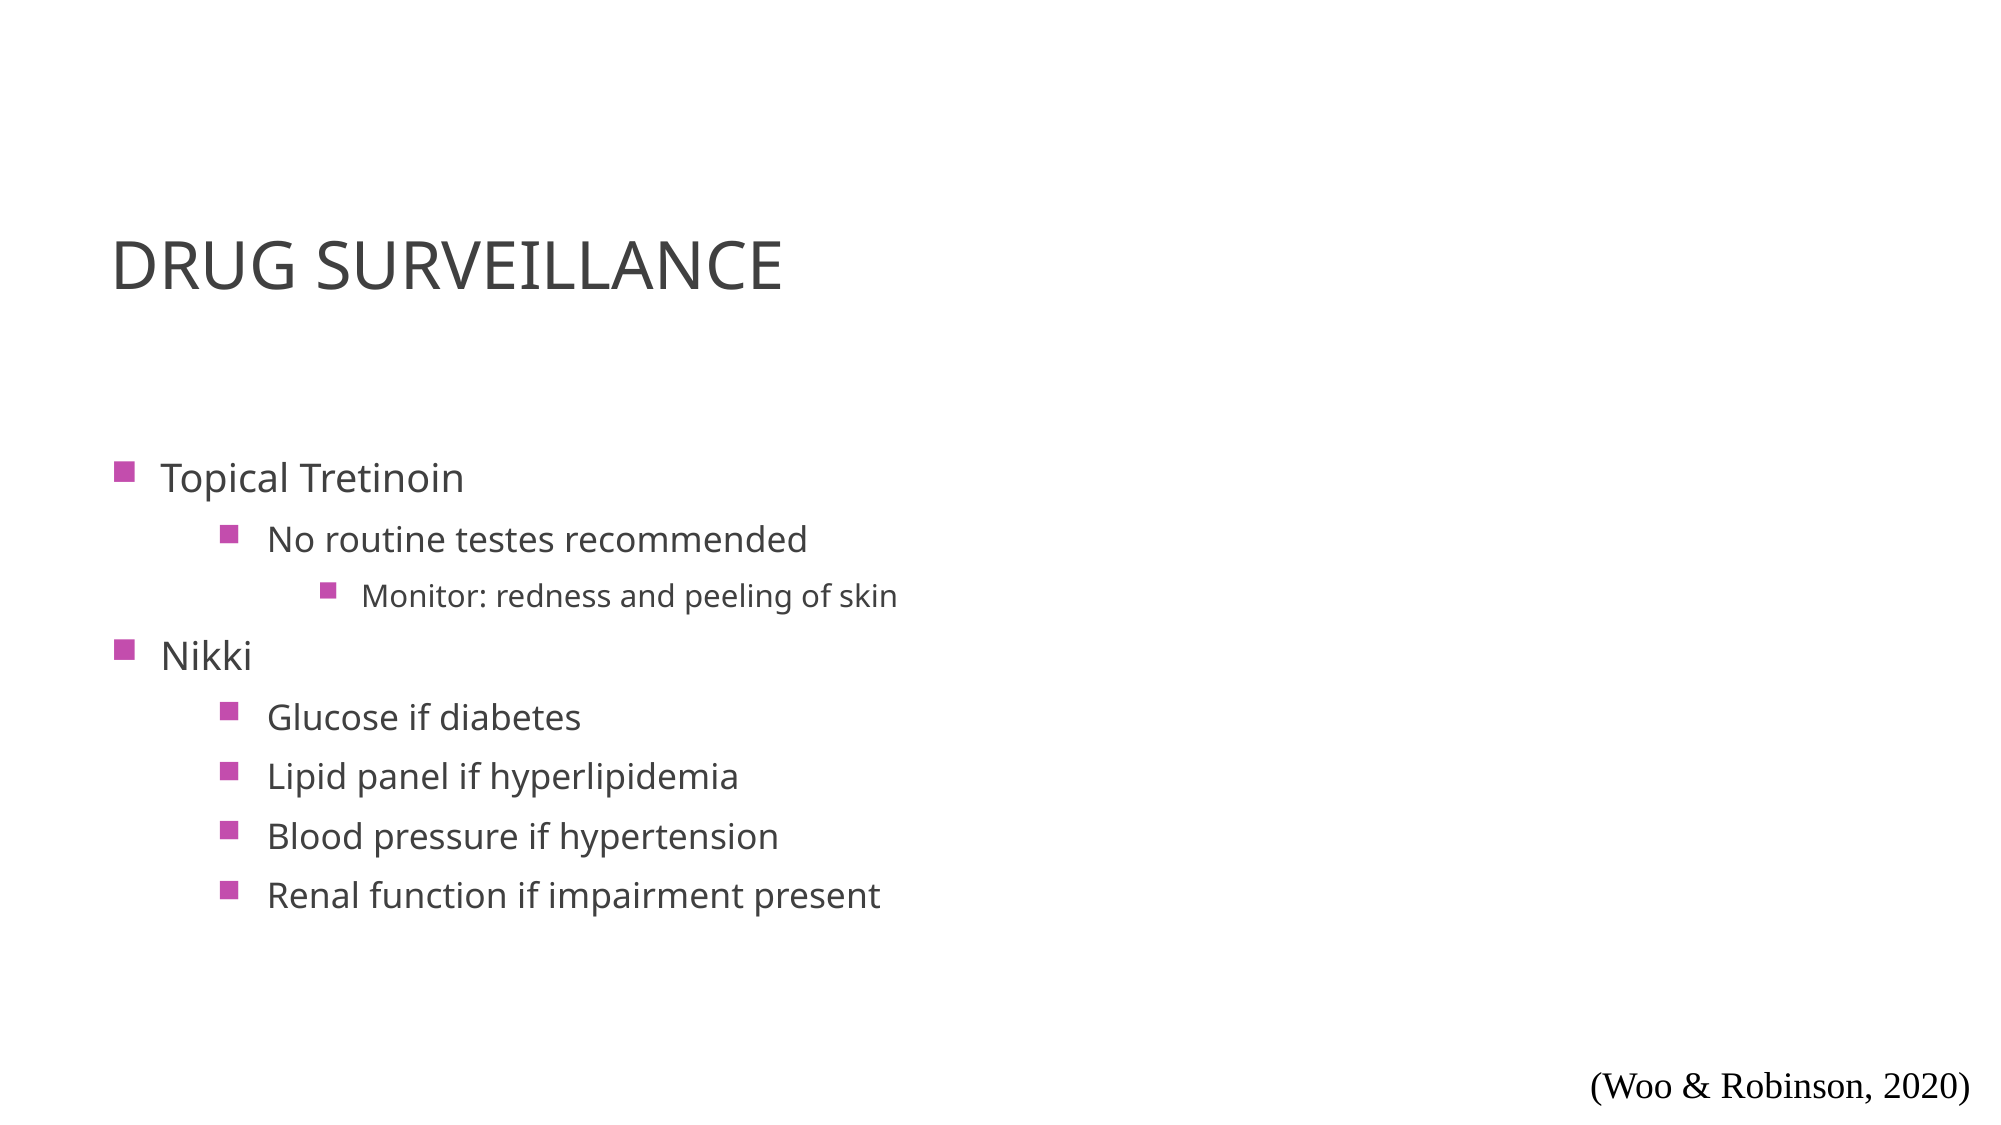

# Drug Surveillance
Topical Tretinoin
No routine testes recommended
Monitor: redness and peeling of skin
Nikki
Glucose if diabetes
Lipid panel if hyperlipidemia
Blood pressure if hypertension
Renal function if impairment present
(Woo & Robinson, 2020)